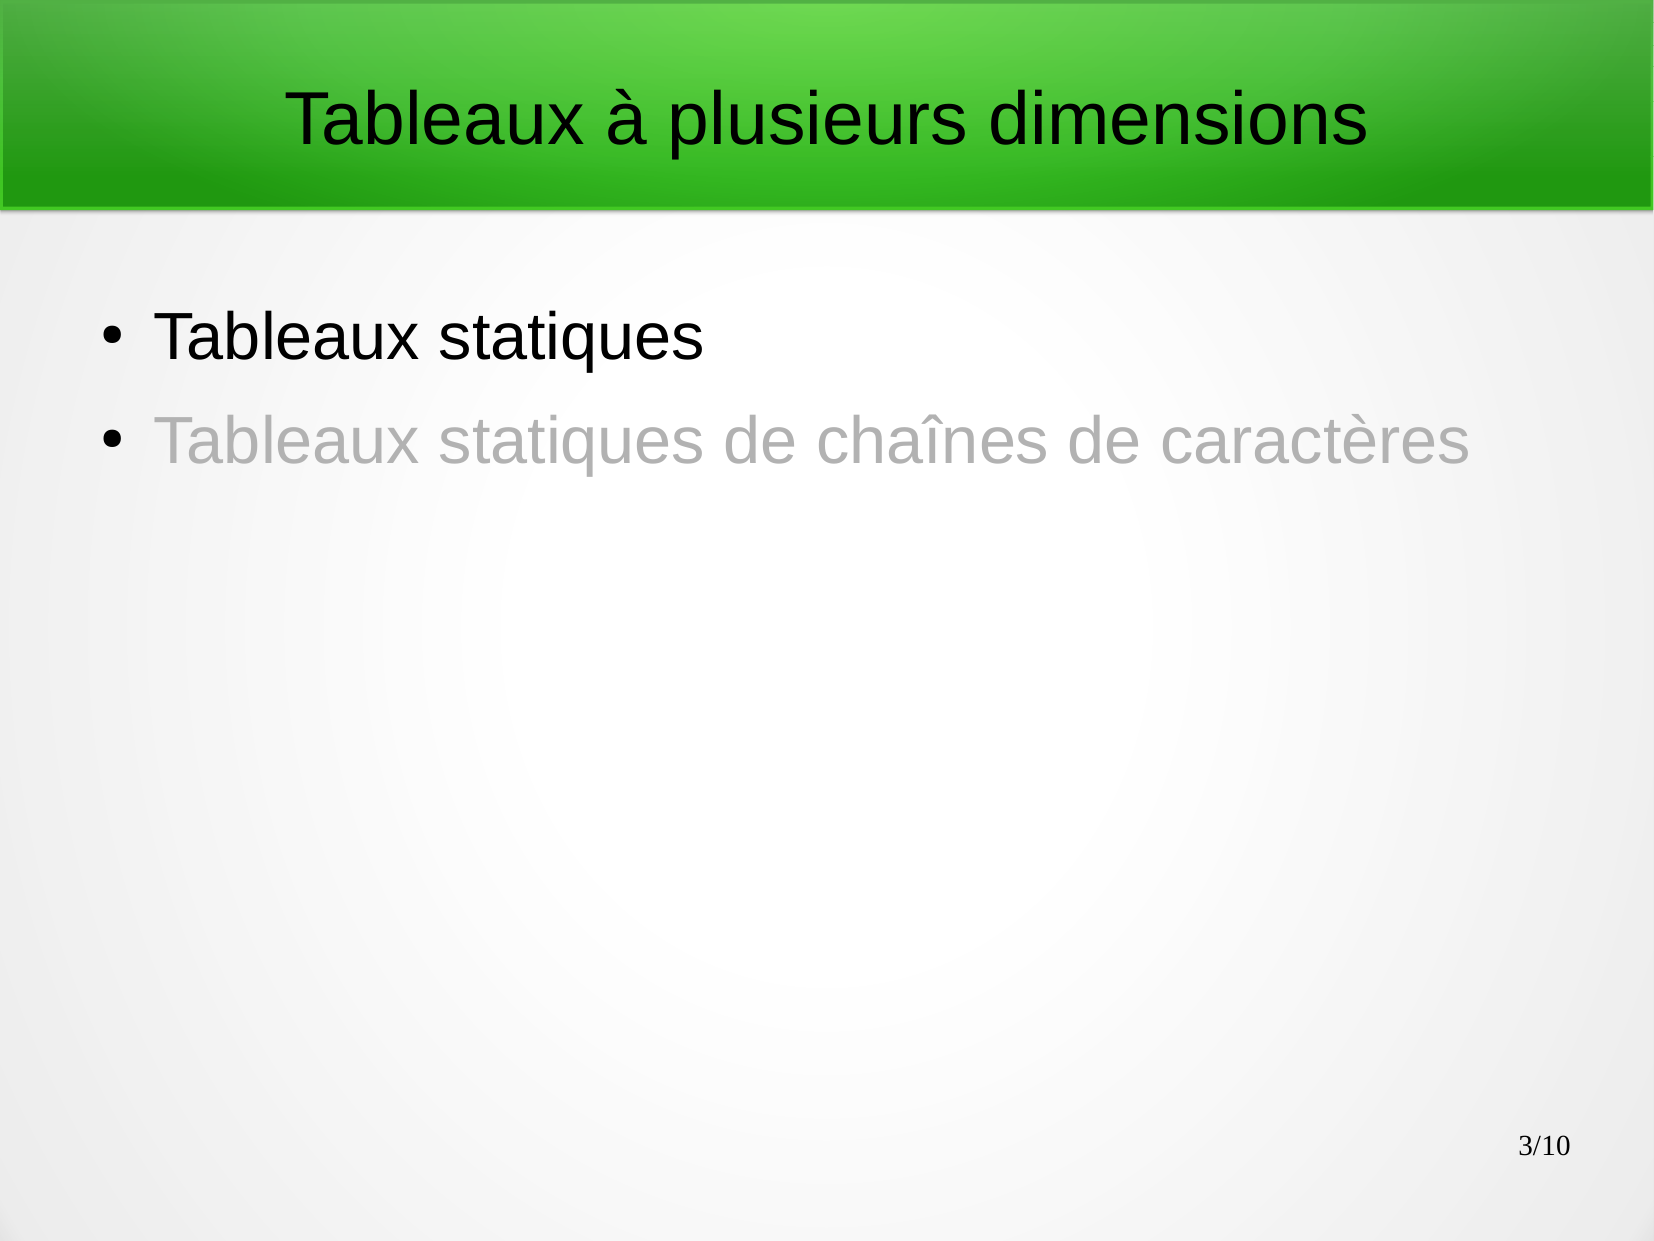

# Tableaux à plusieurs dimensions
Tableaux statiques
Tableaux statiques de chaînes de caractères
3